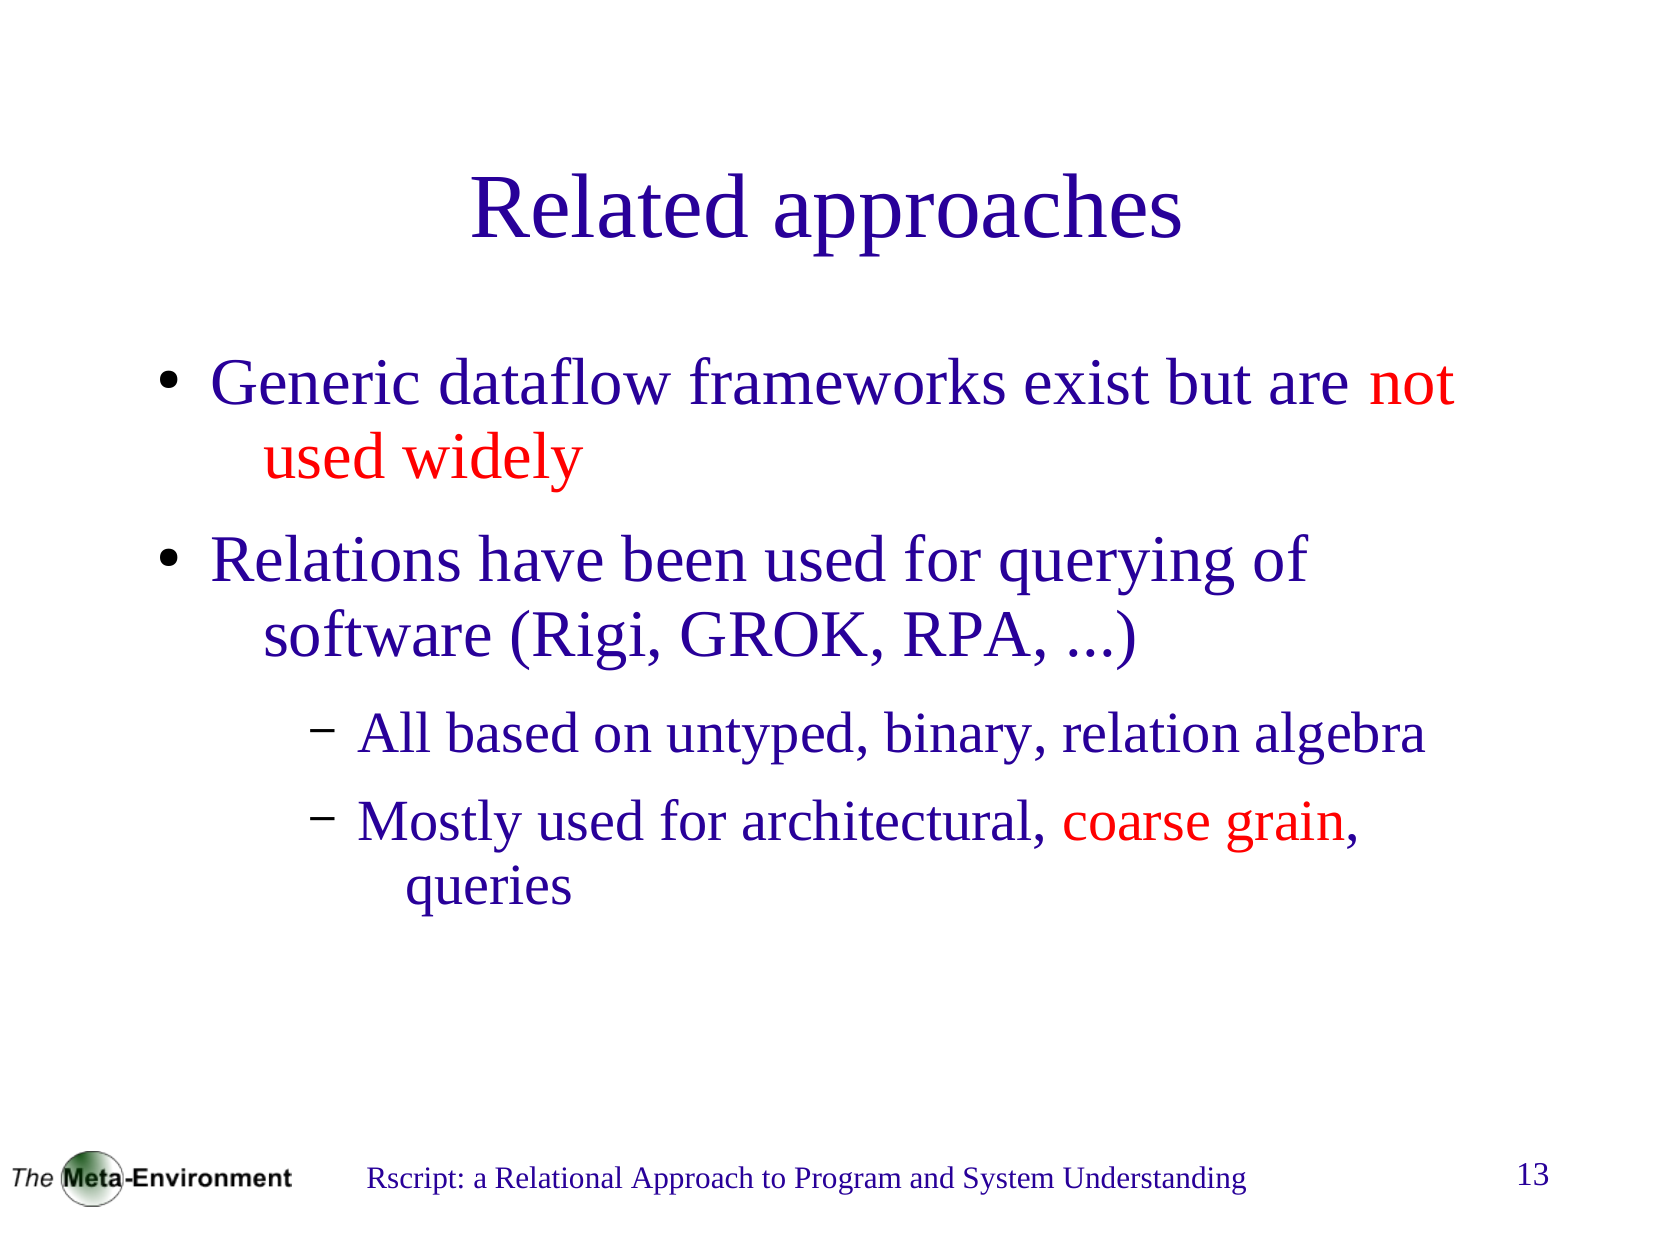

# Related approaches
Generic dataflow frameworks exist but are not used widely
Relations have been used for querying of software (Rigi, GROK, RPA, ...)
All based on untyped, binary, relation algebra
Mostly used for architectural, coarse grain, queries